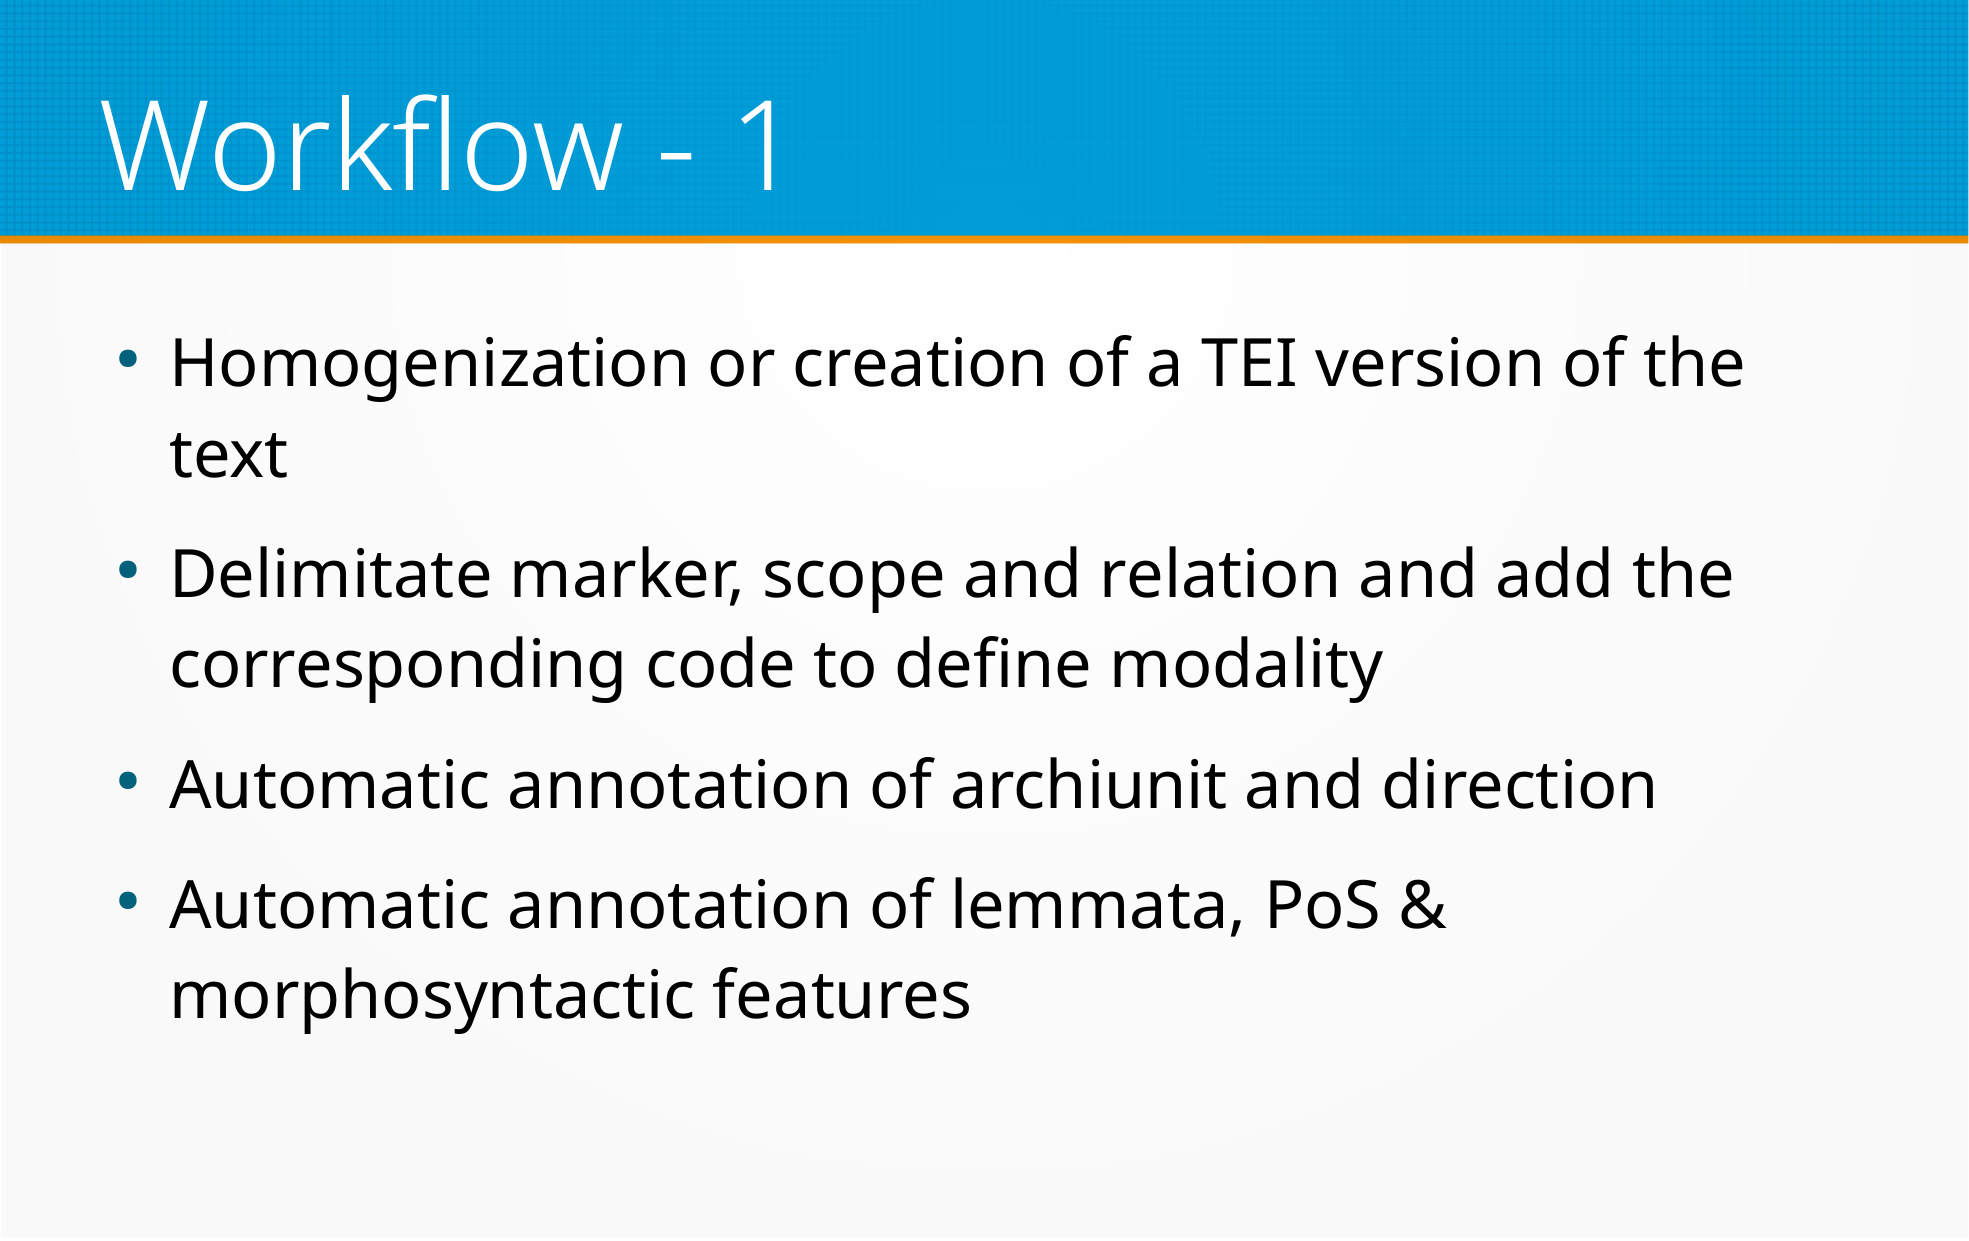

# Workflow - 1
Homogenization or creation of a TEI version of the text
Delimitate marker, scope and relation and add the corresponding code to define modality
Automatic annotation of archiunit and direction
Automatic annotation of lemmata, PoS & morphosyntactic features